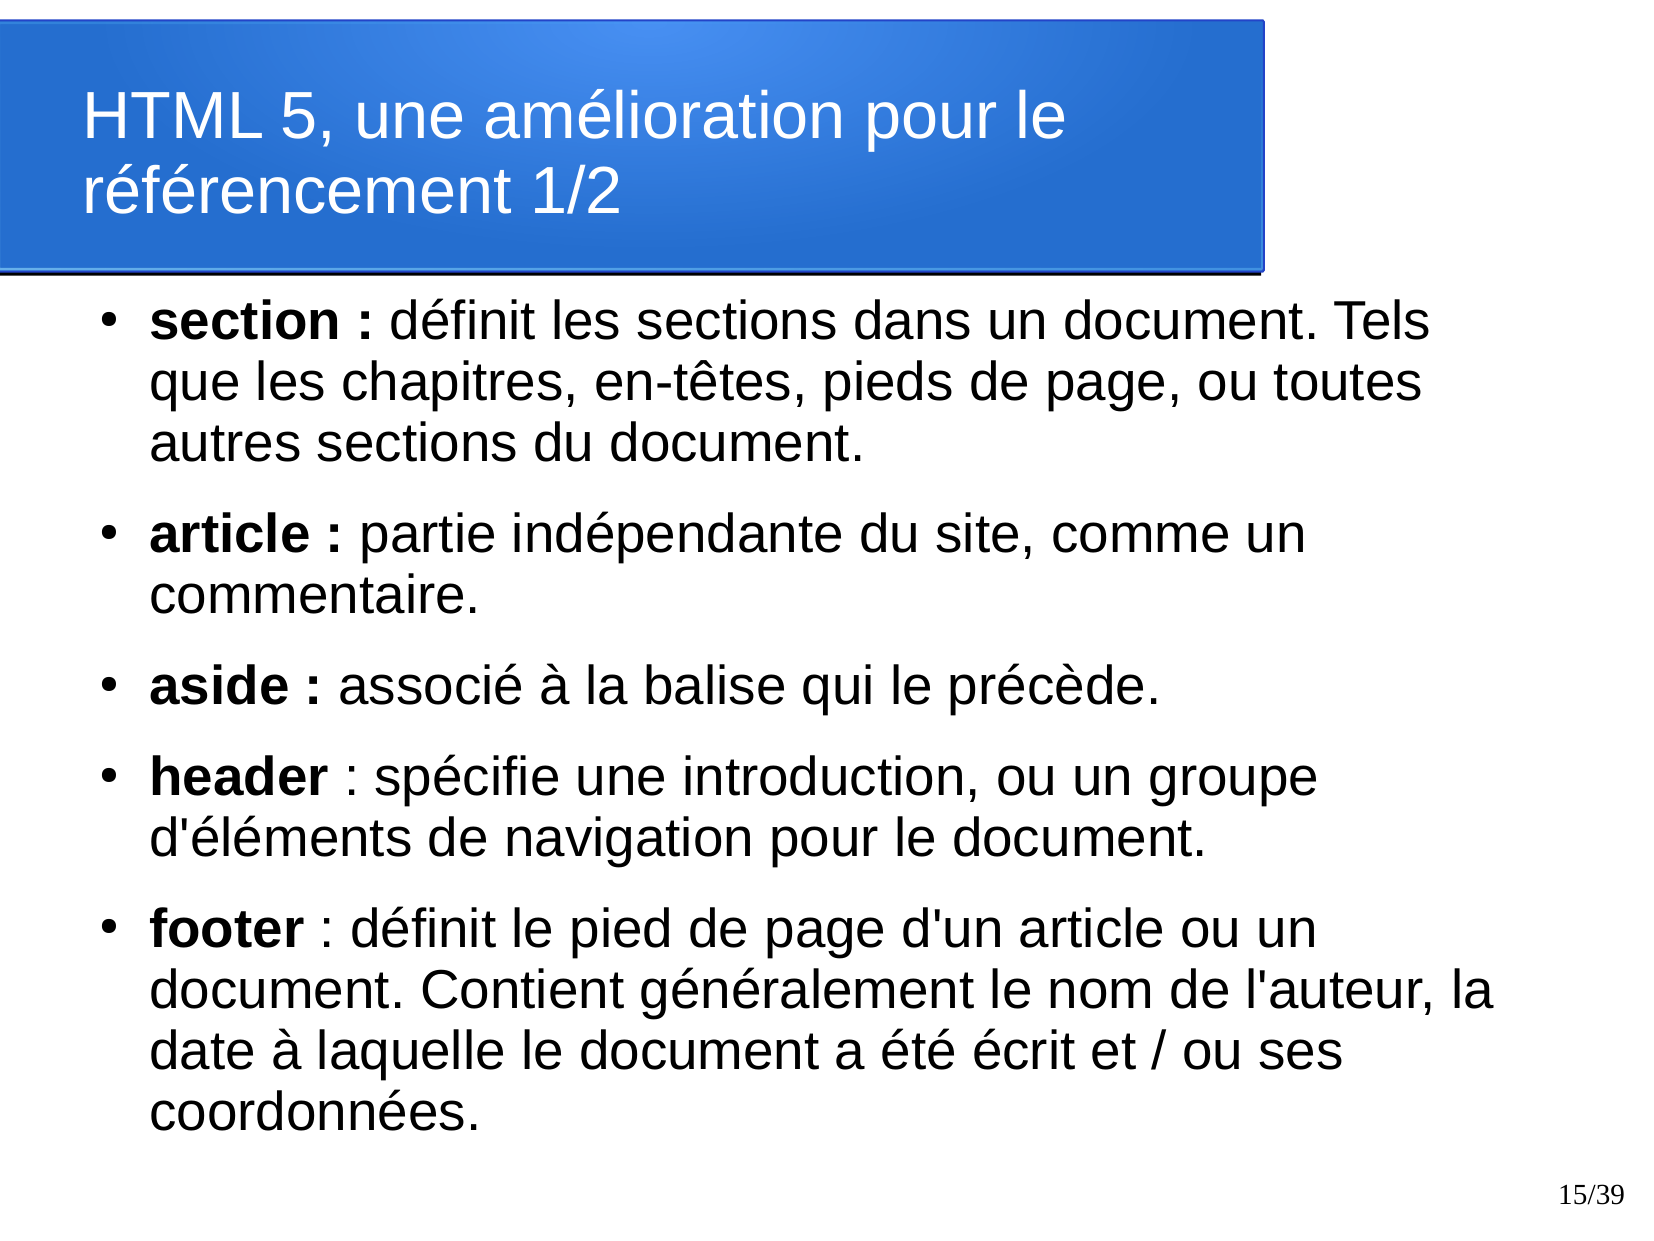

# HTML 5, une amélioration pour le référencement 1/2
section : définit les sections dans un document. Tels que les chapitres, en-têtes, pieds de page, ou toutes autres sections du document.
article : partie indépendante du site, comme un commentaire.
aside : associé à la balise qui le précède.
header : spécifie une introduction, ou un groupe d'éléments de navigation pour le document.
footer : définit le pied de page d'un article ou un document. Contient généralement le nom de l'auteur, la date à laquelle le document a été écrit et / ou ses coordonnées.